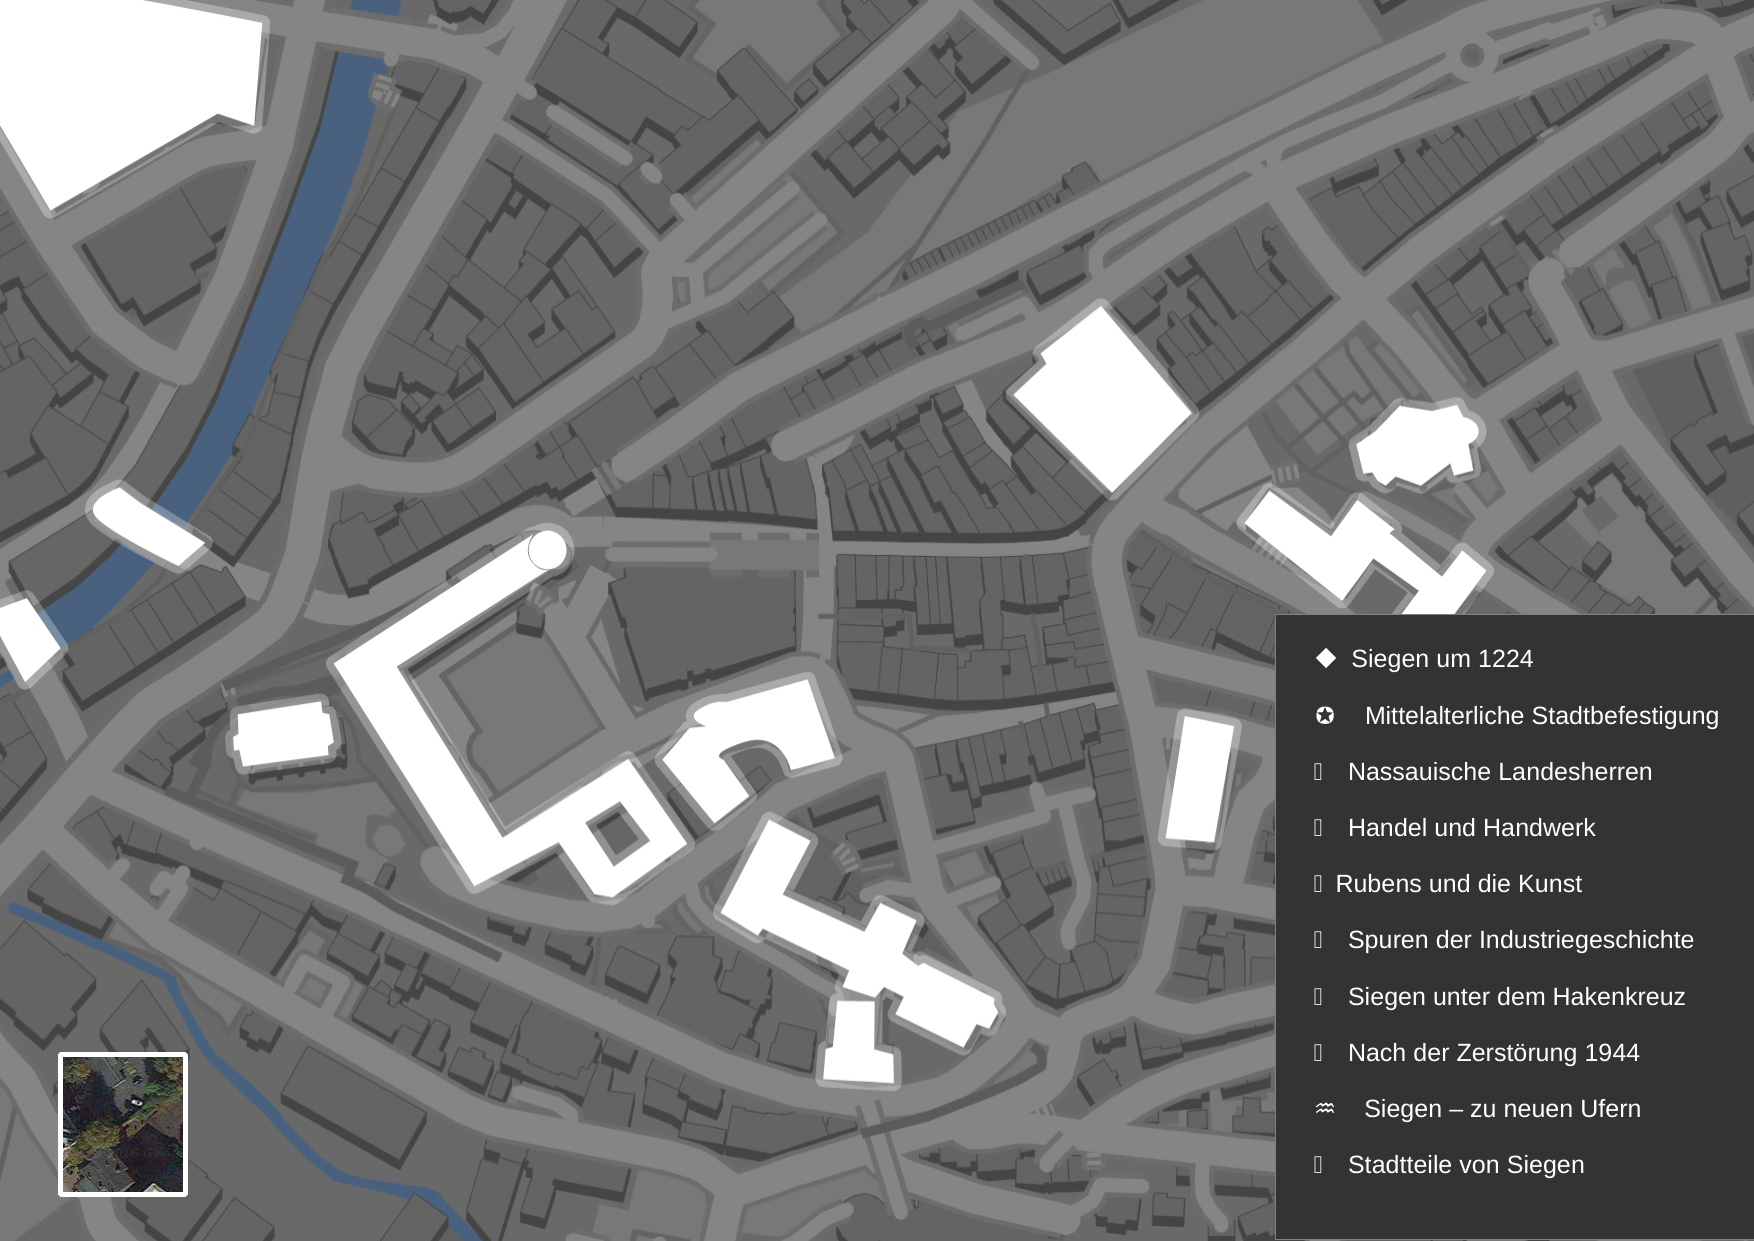

 Siegen um 1224
 Mittelalterliche Stadtbefestigung
 Nassauische Landesherren
 Handel und Handwerk
 Rubens und die Kunst
 Spuren der Industriegeschichte
 Siegen unter dem Hakenkreuz
 Nach der Zerstörung 1944
 Siegen – zu neuen Ufern
 Stadtteile von Siegen